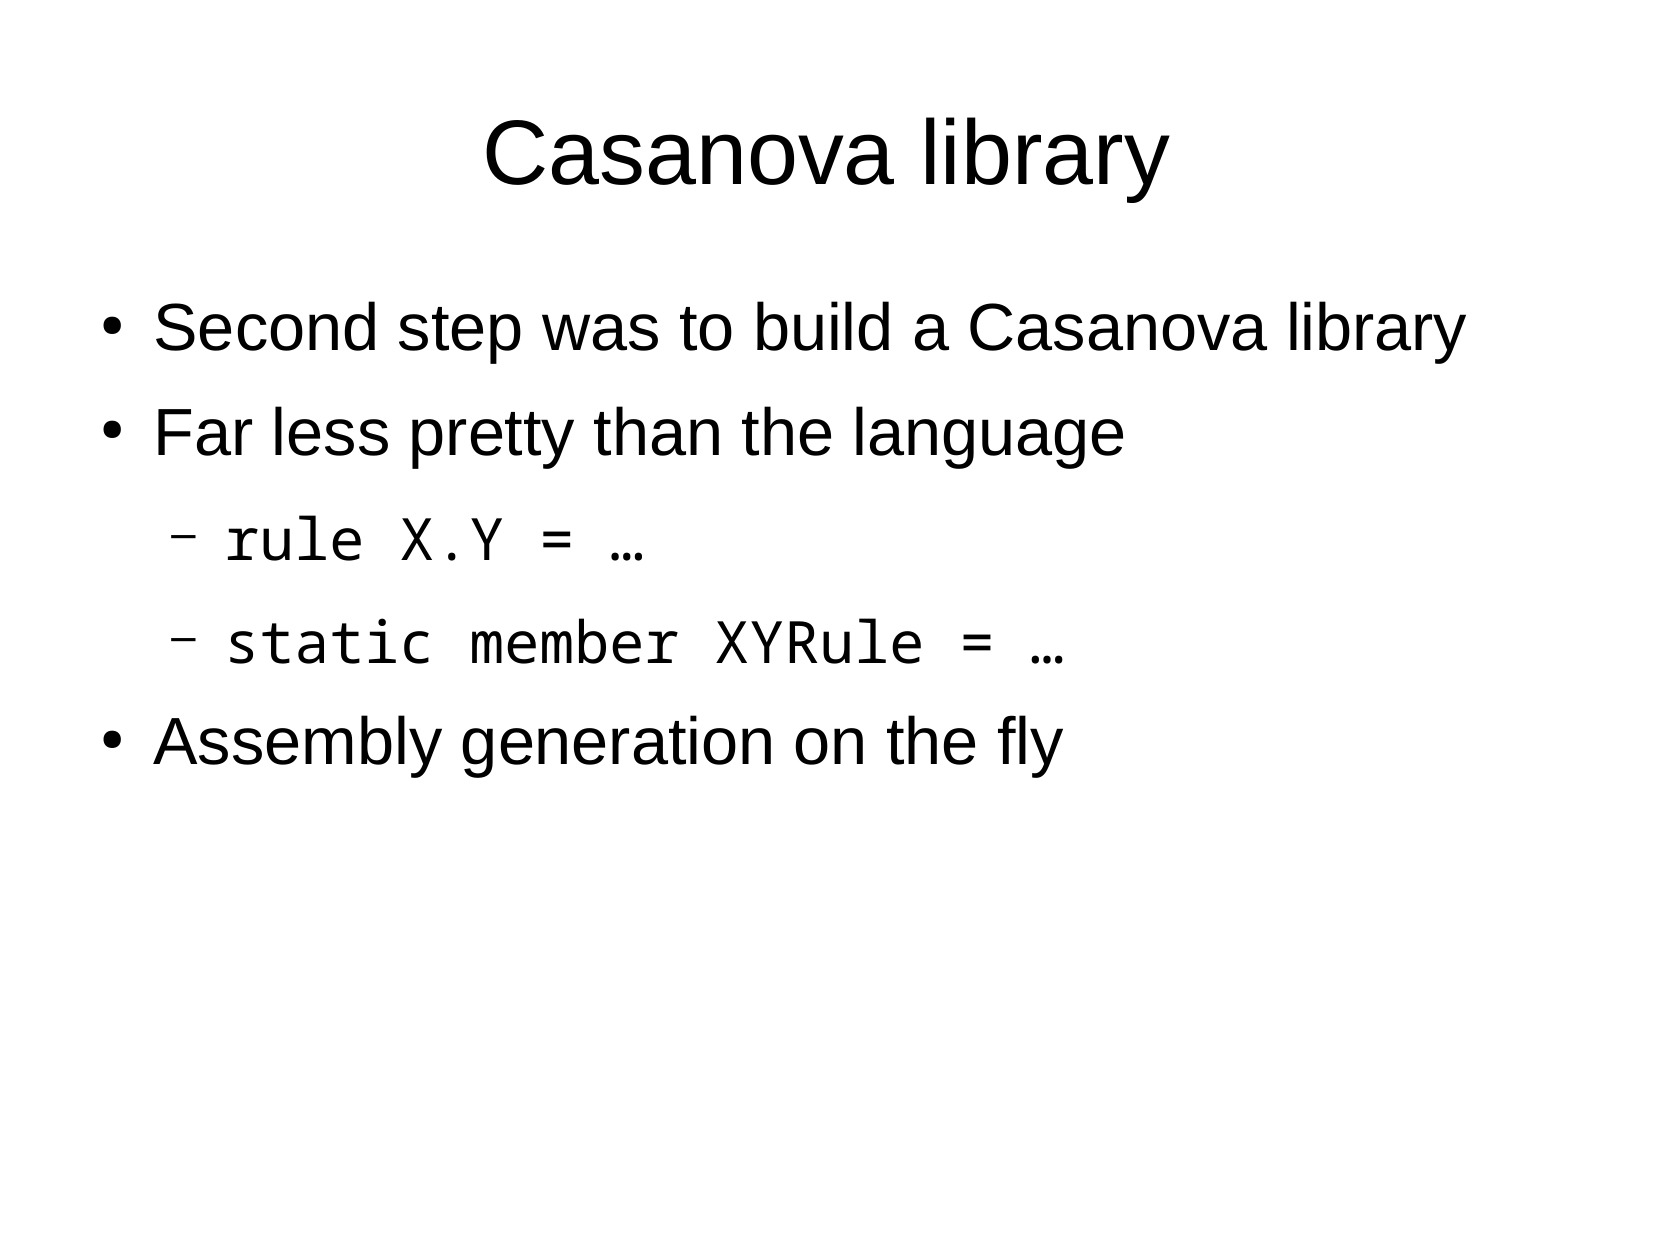

# Casanova library
Second step was to build a Casanova library
Far less pretty than the language
rule X.Y = …
static member XYRule = …
Assembly generation on the fly